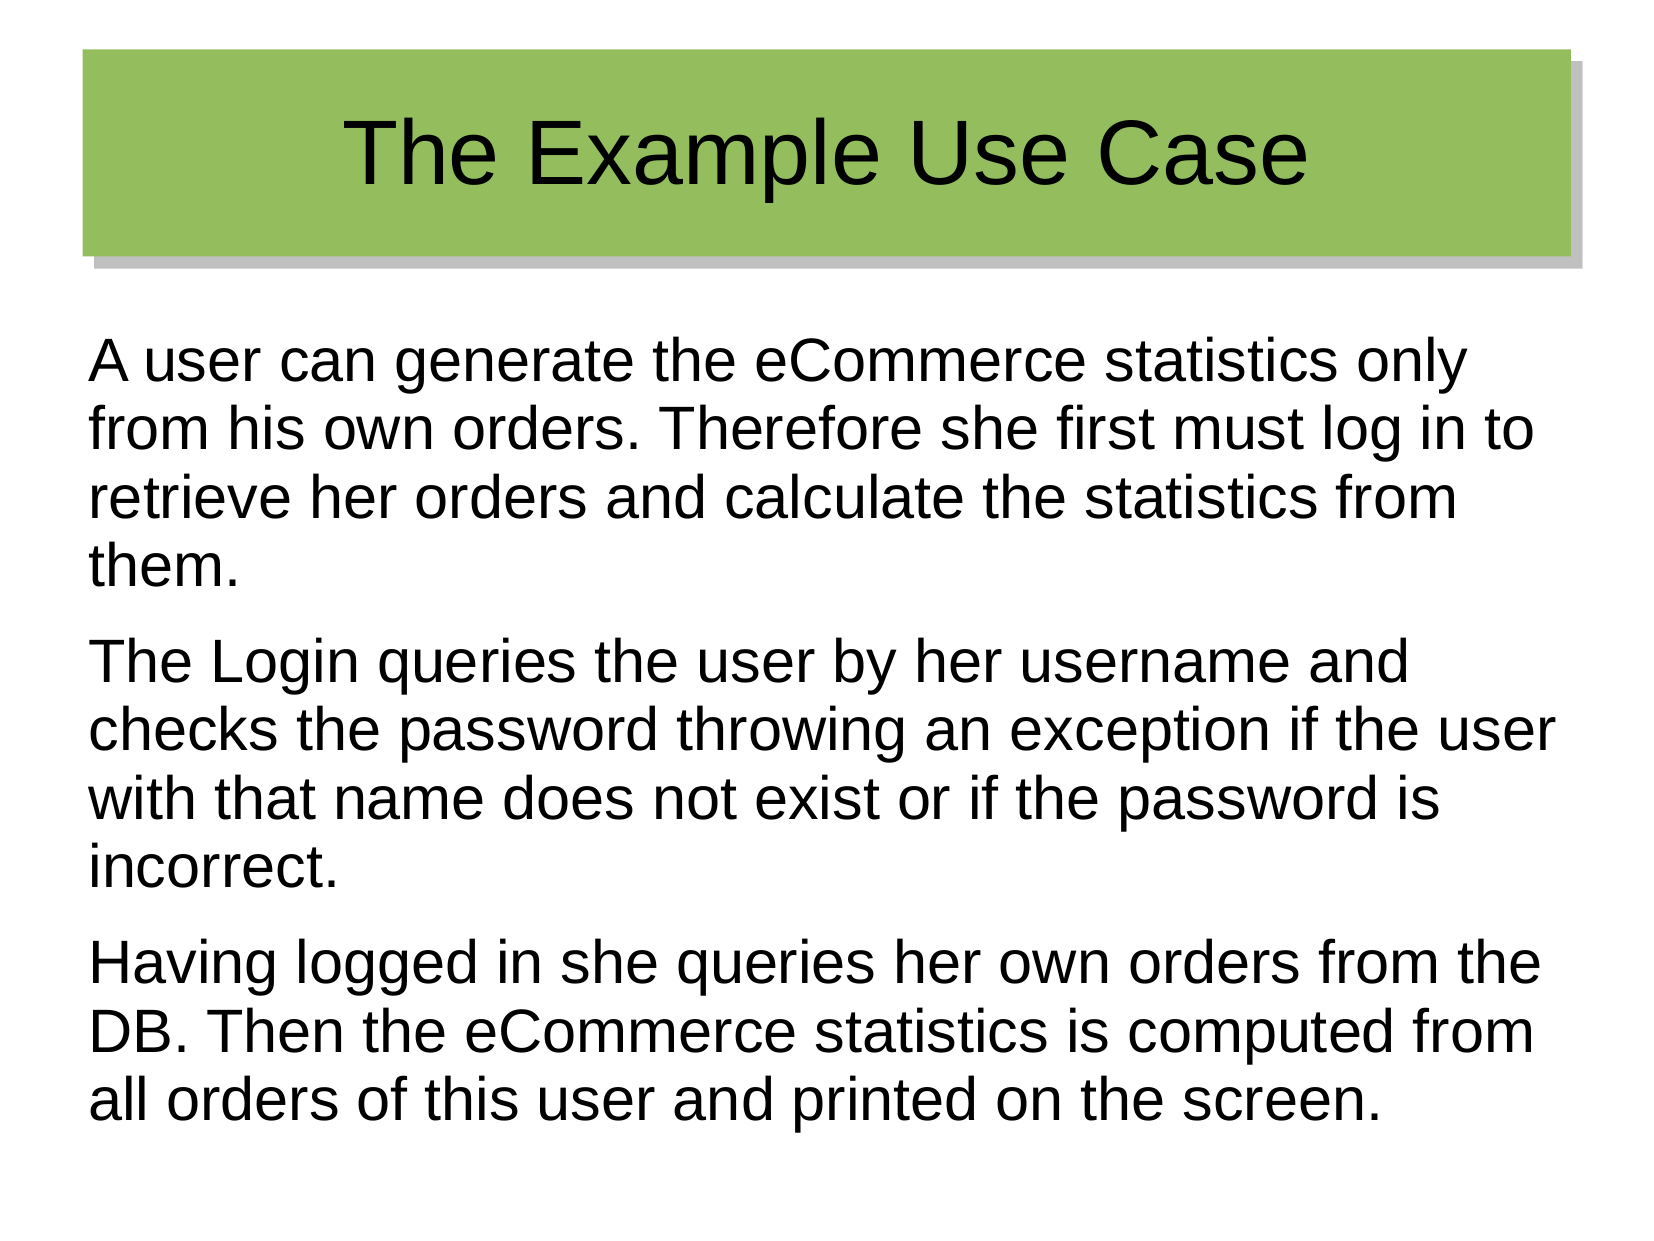

# The Example Use Case
A user can generate the eCommerce statistics only from his own orders. Therefore she first must log in to retrieve her orders and calculate the statistics from them.
The Login queries the user by her username and checks the password throwing an exception if the user with that name does not exist or if the password is incorrect.
Having logged in she queries her own orders from the DB. Then the eCommerce statistics is computed from all orders of this user and printed on the screen.